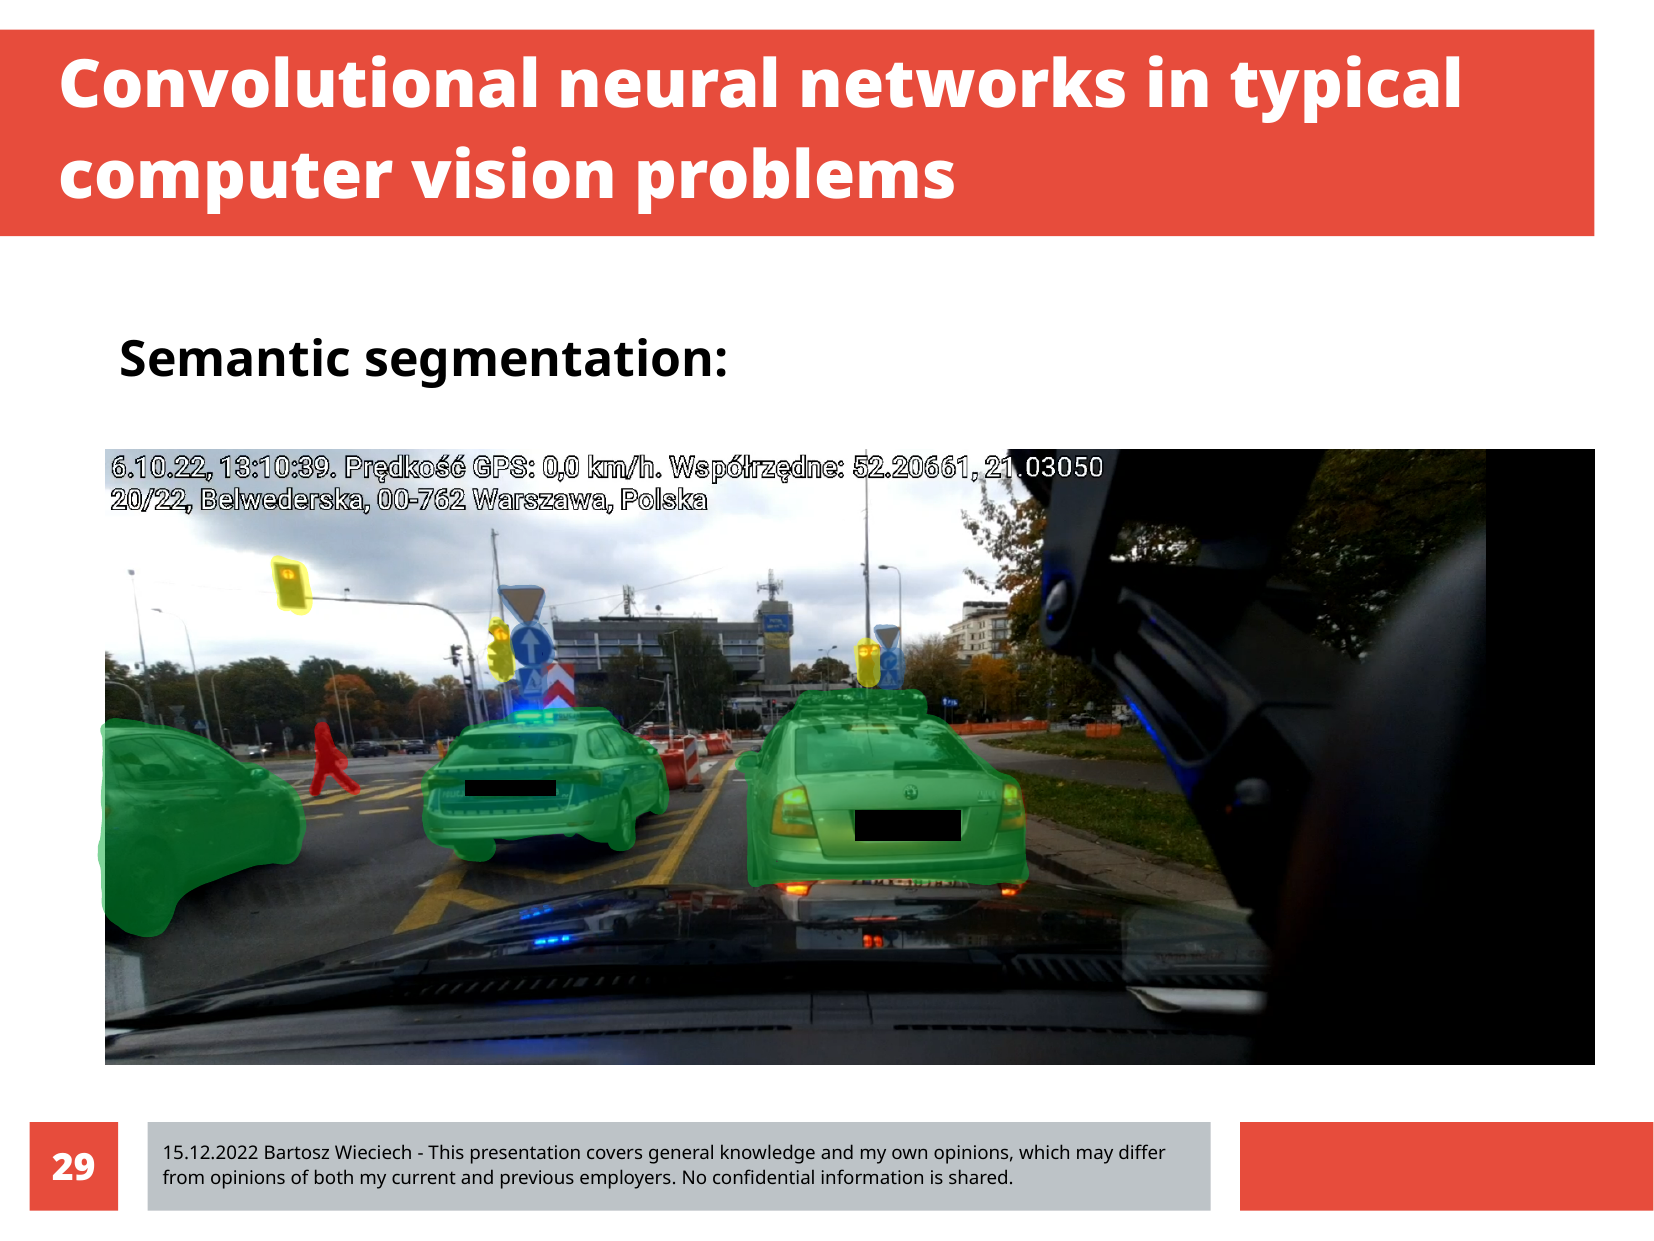

# Convolutional neural networks in typical computer vision problems
Semantic segmentation:
29